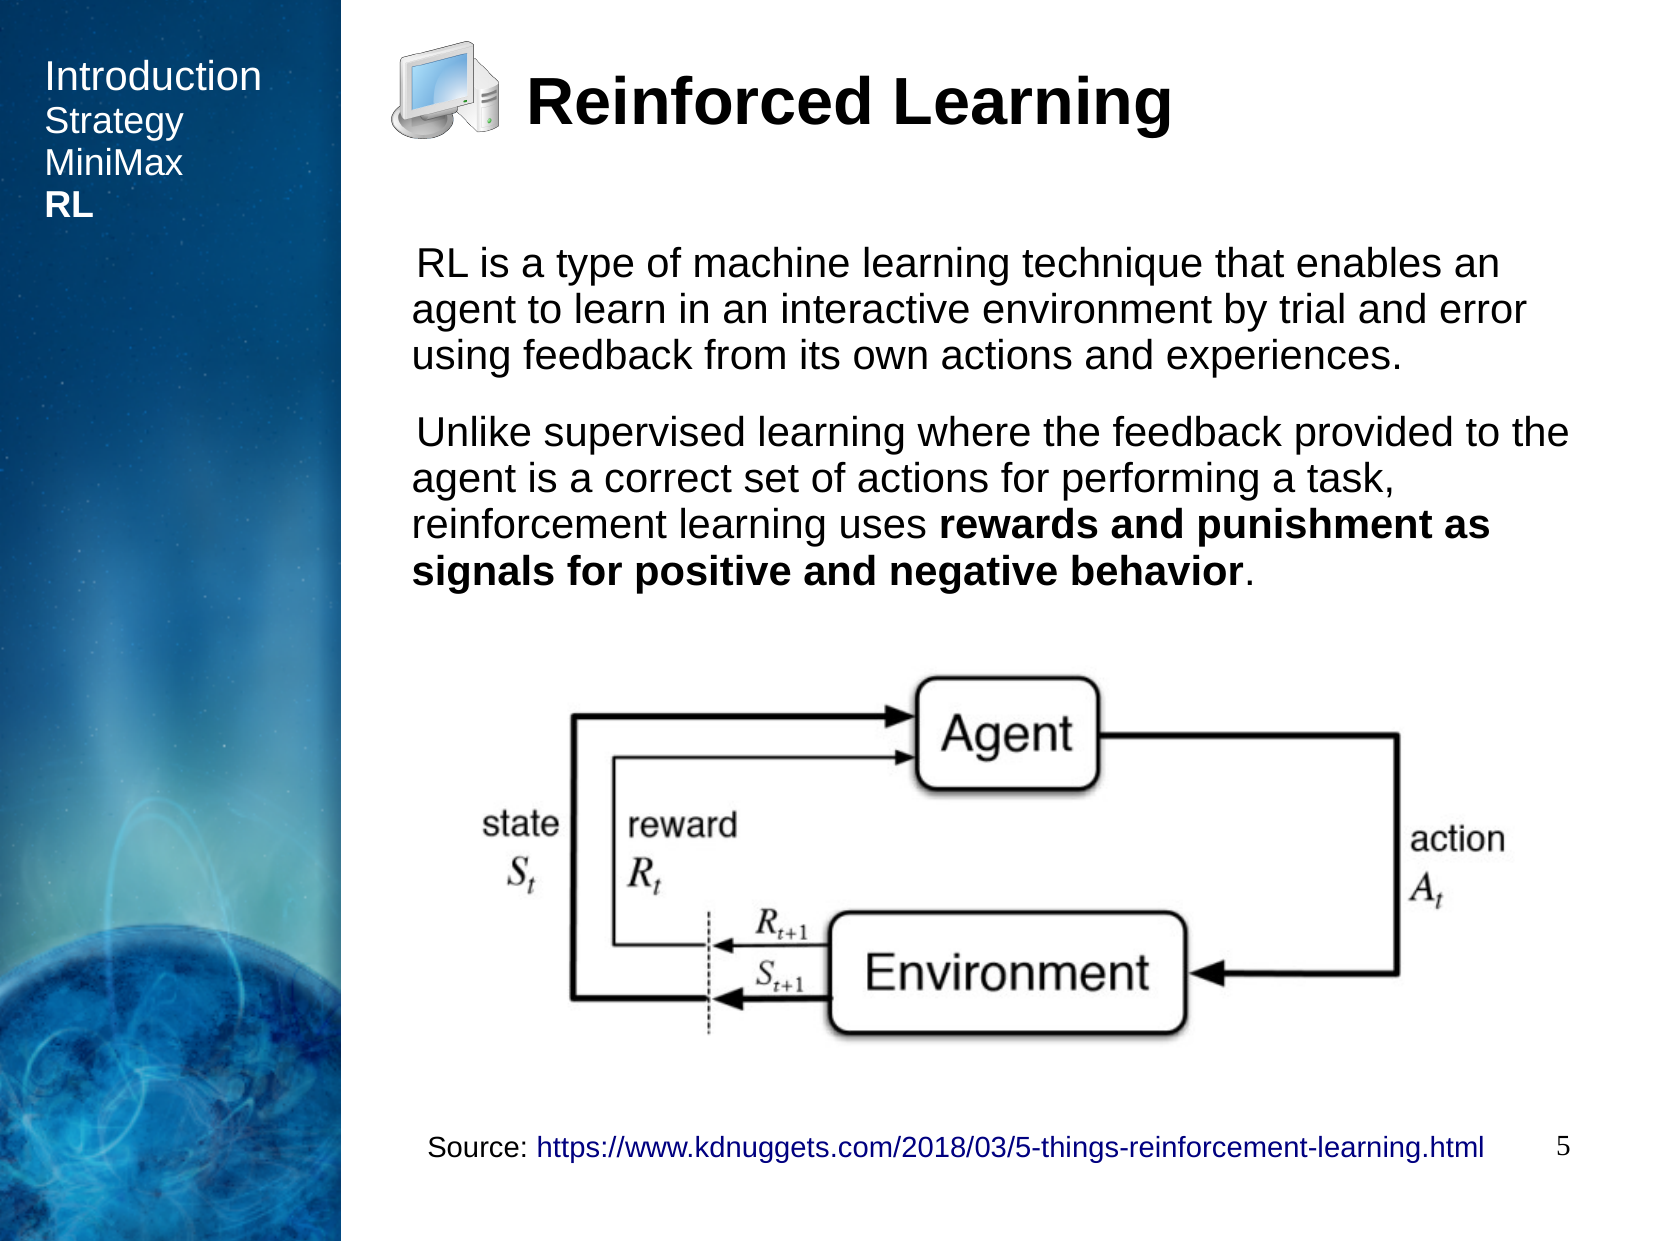

Introduction
Strategy
MiniMax
RL
# Agenda
Reinforced Learning
 RL is a type of machine learning technique that enables an agent to learn in an interactive environment by trial and error using feedback from its own actions and experiences.
 Unlike supervised learning where the feedback provided to the agent is a correct set of actions for performing a task, reinforcement learning uses rewards and punishment as signals for positive and negative behavior.
Source: https://www.kdnuggets.com/2018/03/5-things-reinforcement-learning.html
5